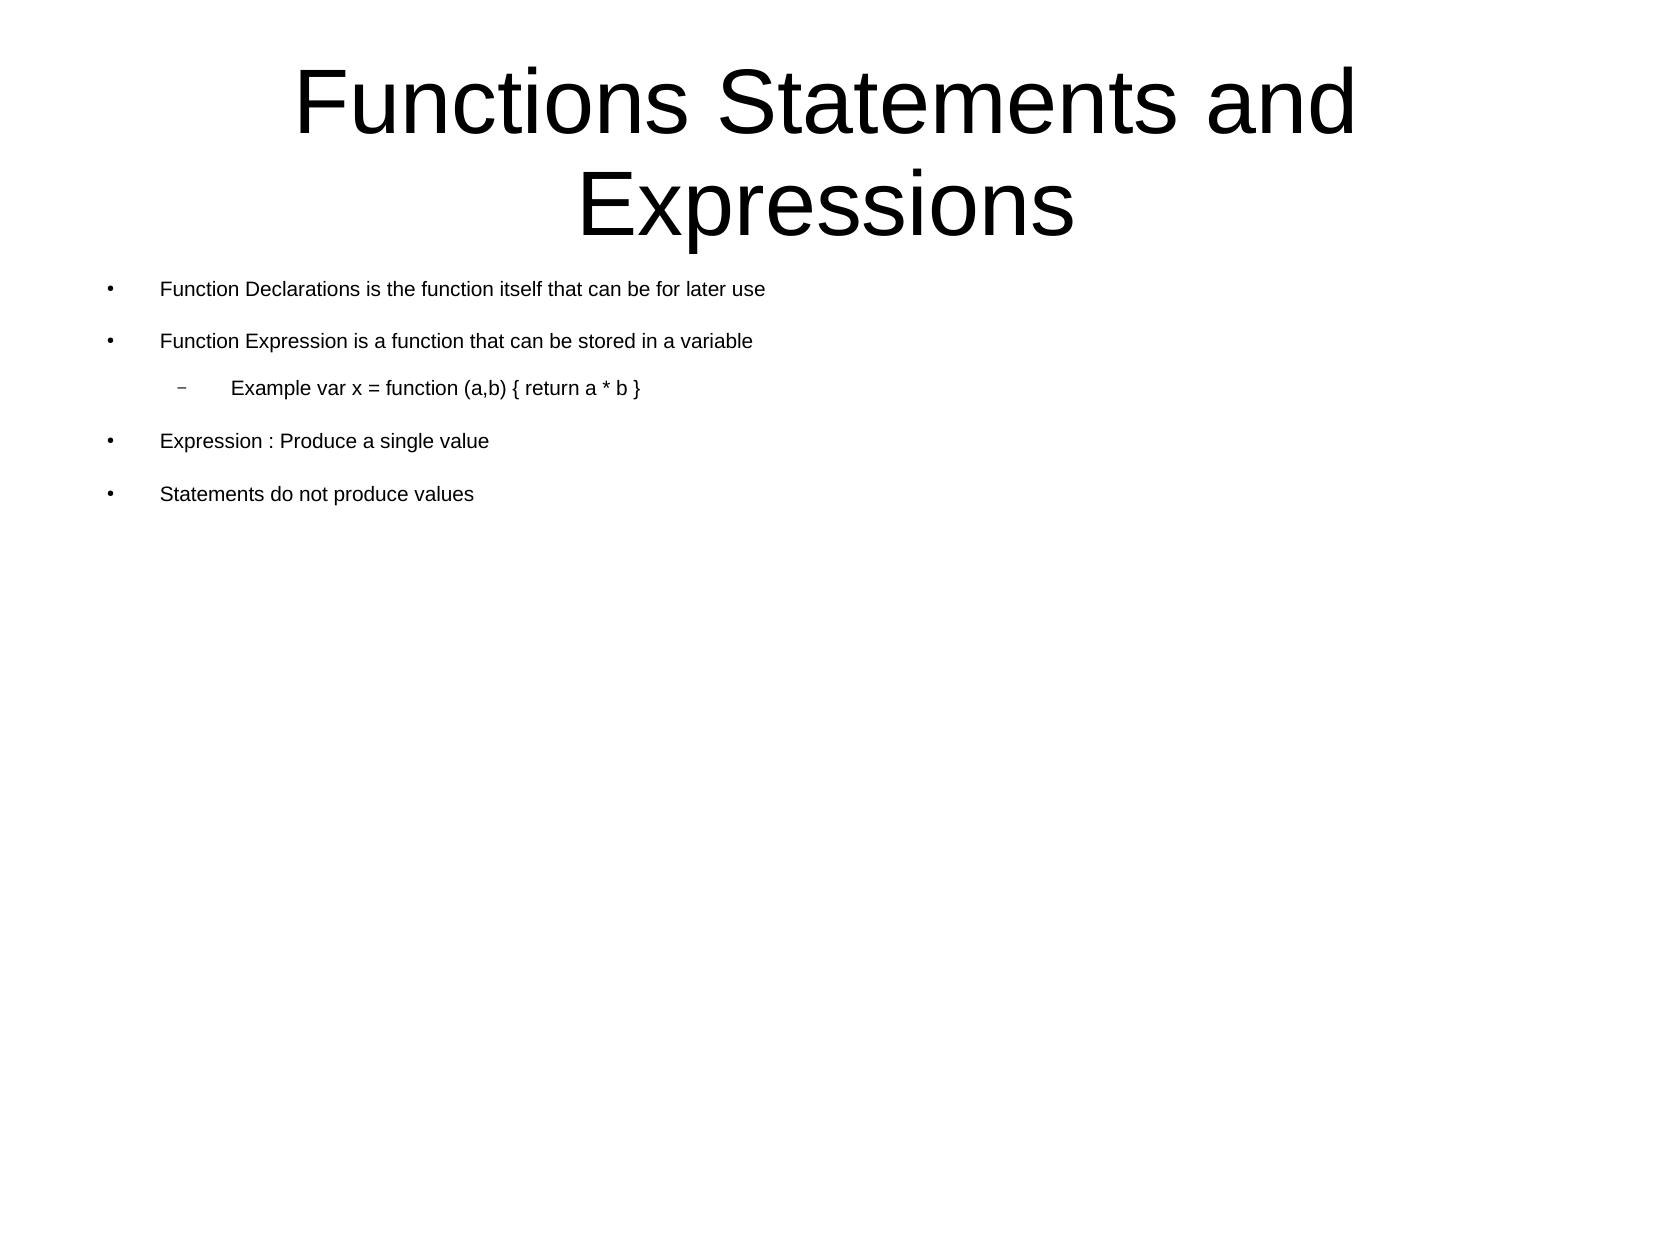

# Functions Statements and Expressions
Function Declarations is the function itself that can be for later use
Function Expression is a function that can be stored in a variable
Example var x = function (a,b) { return a * b }
Expression : Produce a single value
Statements do not produce values